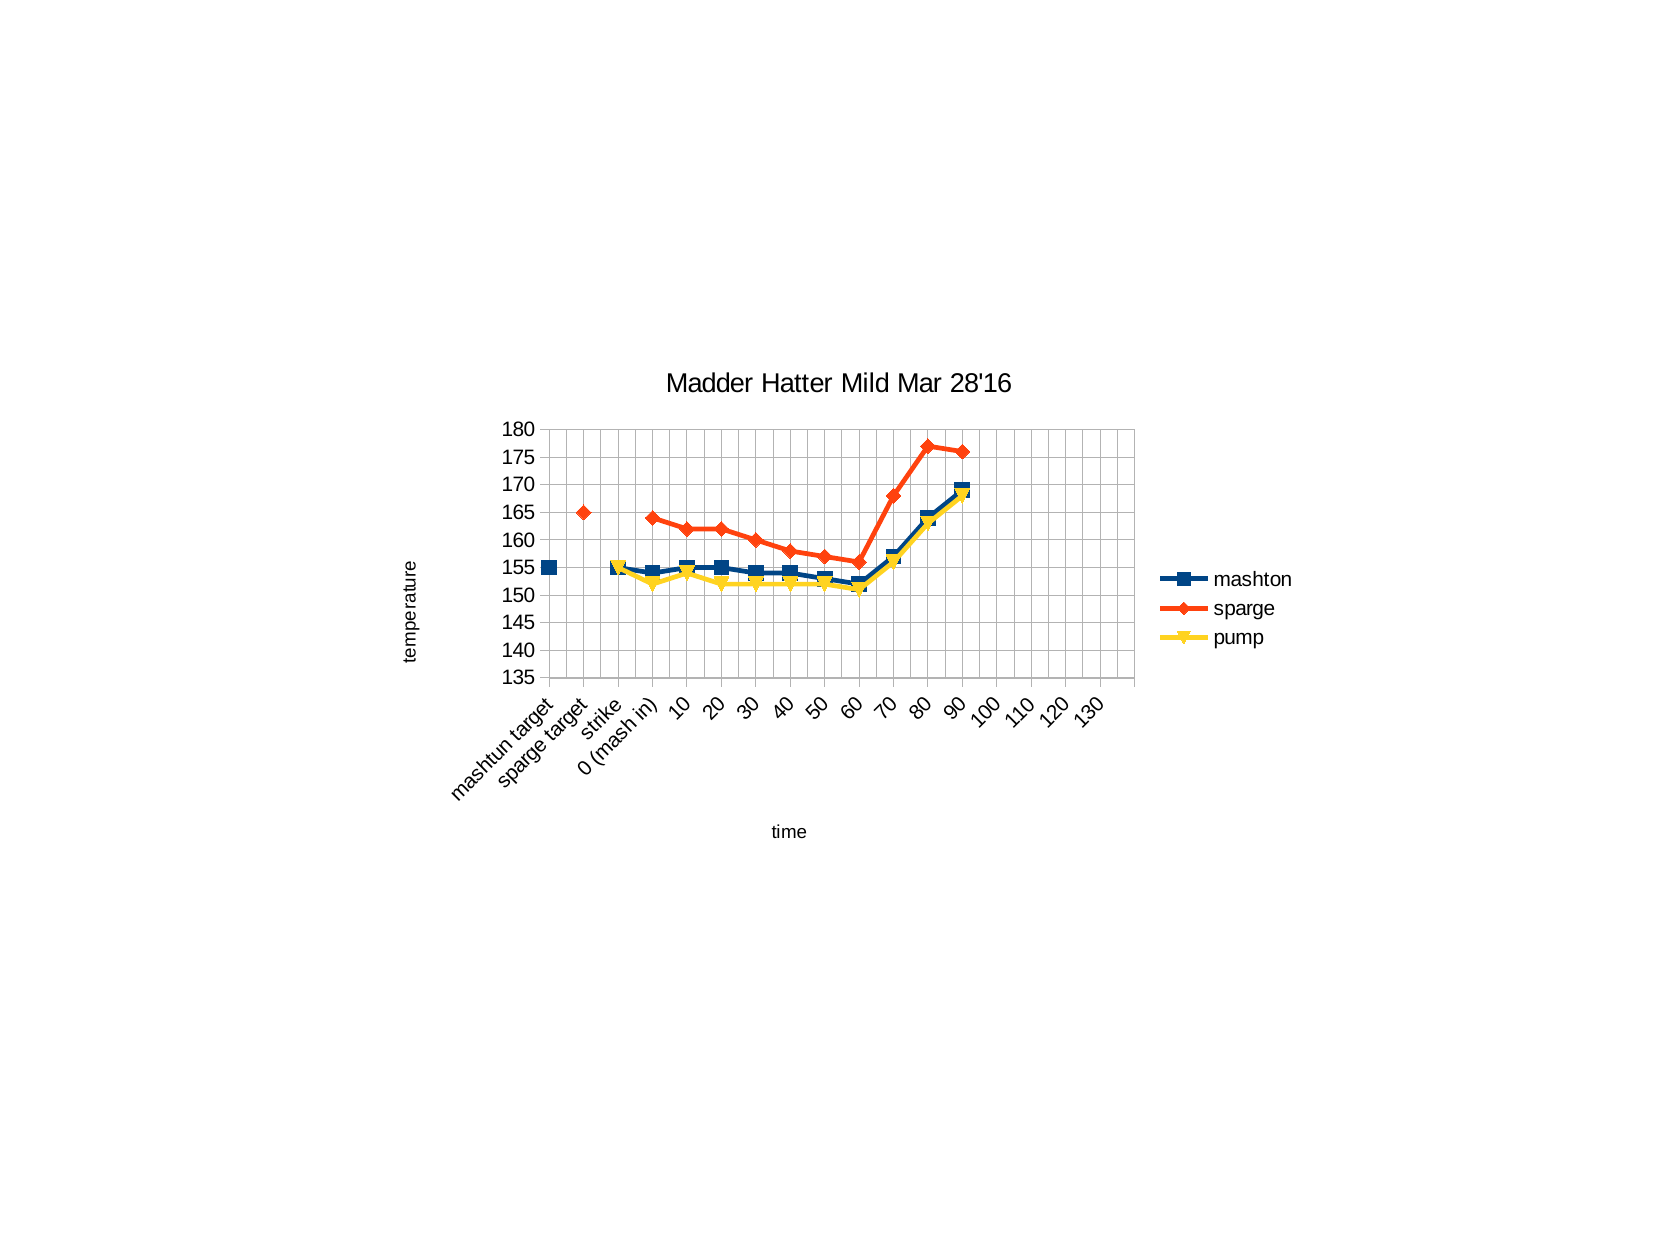

### Chart: Madder Hatter Mild Mar 28'16
| Category | mashton | sparge | pump |
|---|---|---|---|
| mashtun target | 155.0 | None | None |
| sparge target | None | 165.0 | None |
| strike | 155.0 | None | 155.0 |
| 0 (mash in) | 154.0 | 164.0 | 152.0 |
| 10 | 155.0 | 162.0 | 154.0 |
| 20 | 155.0 | 162.0 | 152.0 |
| 30 | 154.0 | 160.0 | 152.0 |
| 40 | 154.0 | 158.0 | 152.0 |
| 50 | 153.0 | 157.0 | 152.0 |
| 60 | 152.0 | 156.0 | 151.0 |
| 70 | 157.0 | 168.0 | 156.0 |
| 80 | 164.0 | 177.0 | 163.0 |
| 90 | 169.0 | 176.0 | 168.0 |
| 100 | None | None | None |
| 110 | None | None | None |
| 120 | None | None | None |
| 130 | None | None | None |
| None | None | None | None |